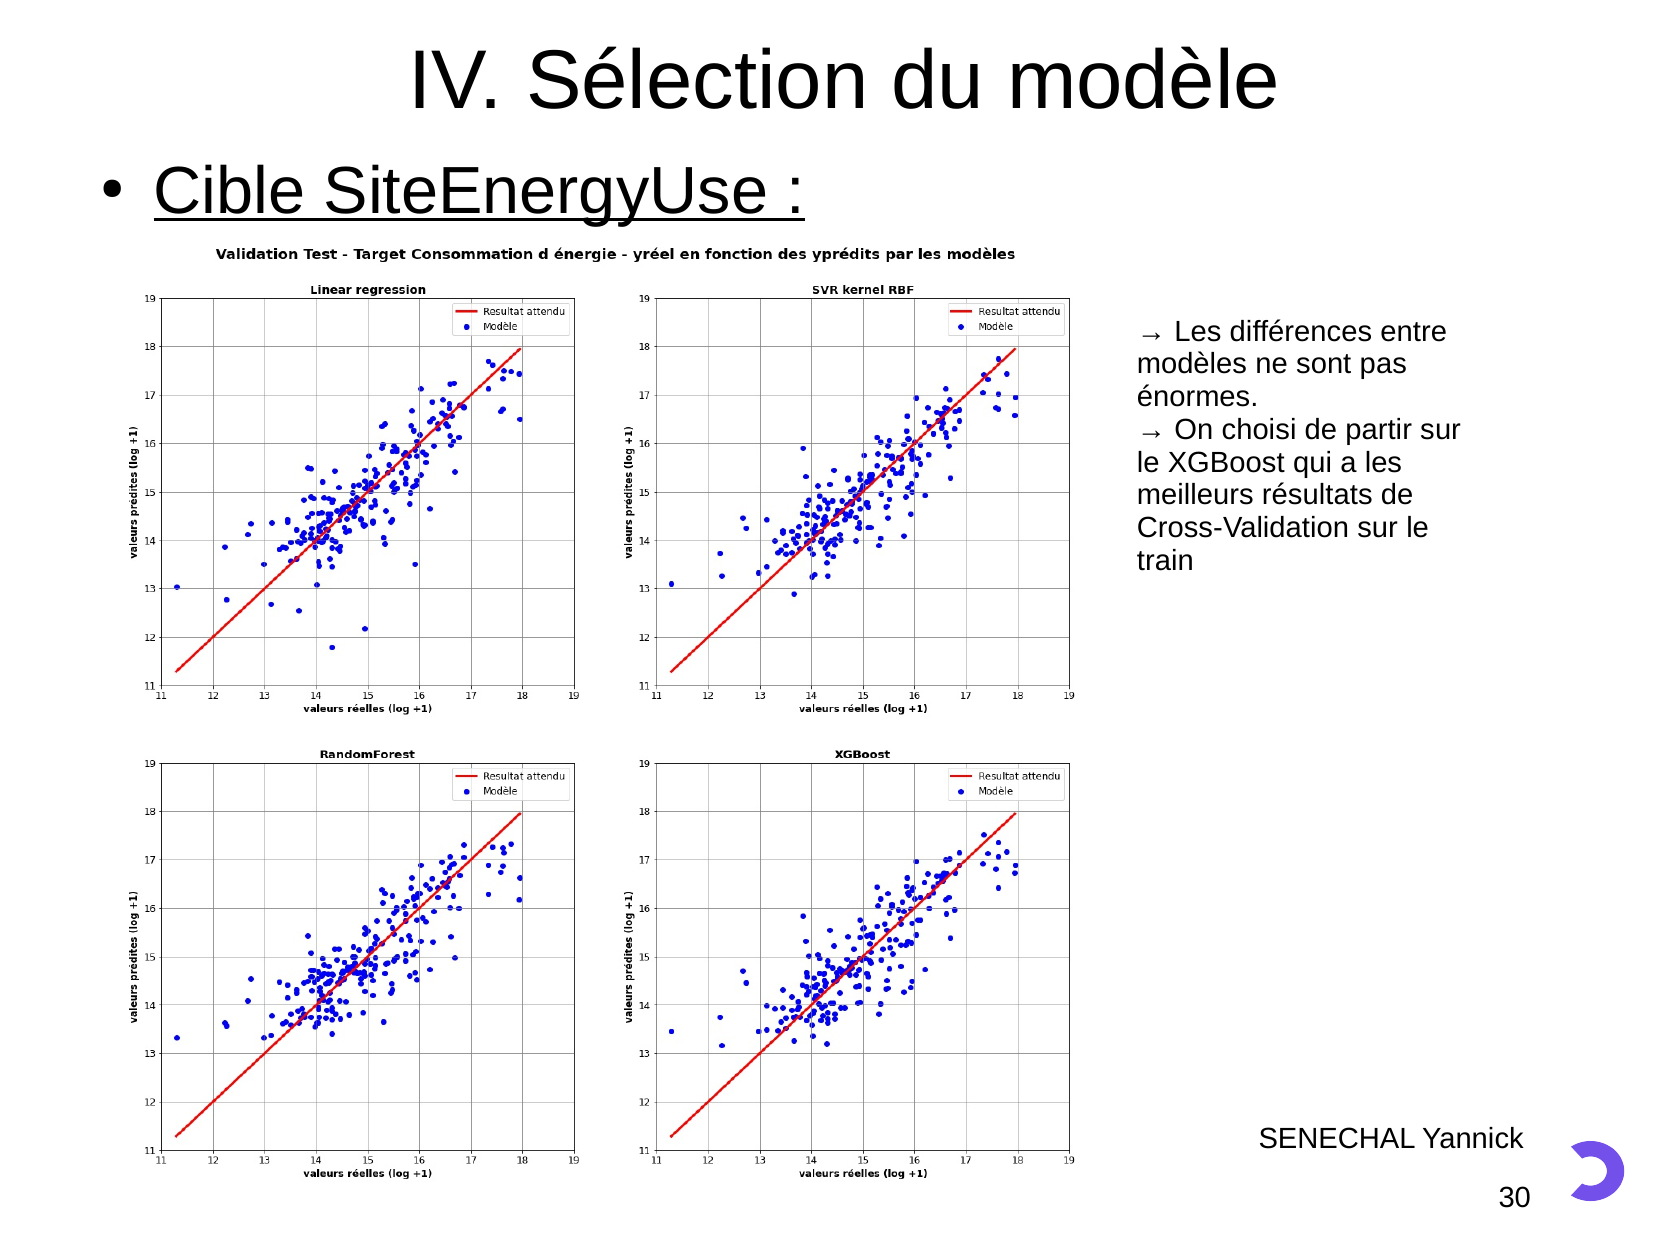

# IV. Sélection du modèle
Cible SiteEnergyUse :
→ Les différences entre modèles ne sont pas énormes.
→ On choisi de partir sur le XGBoost qui a les meilleurs résultats de Cross-Validation sur le train
SENECHAL Yannick
30